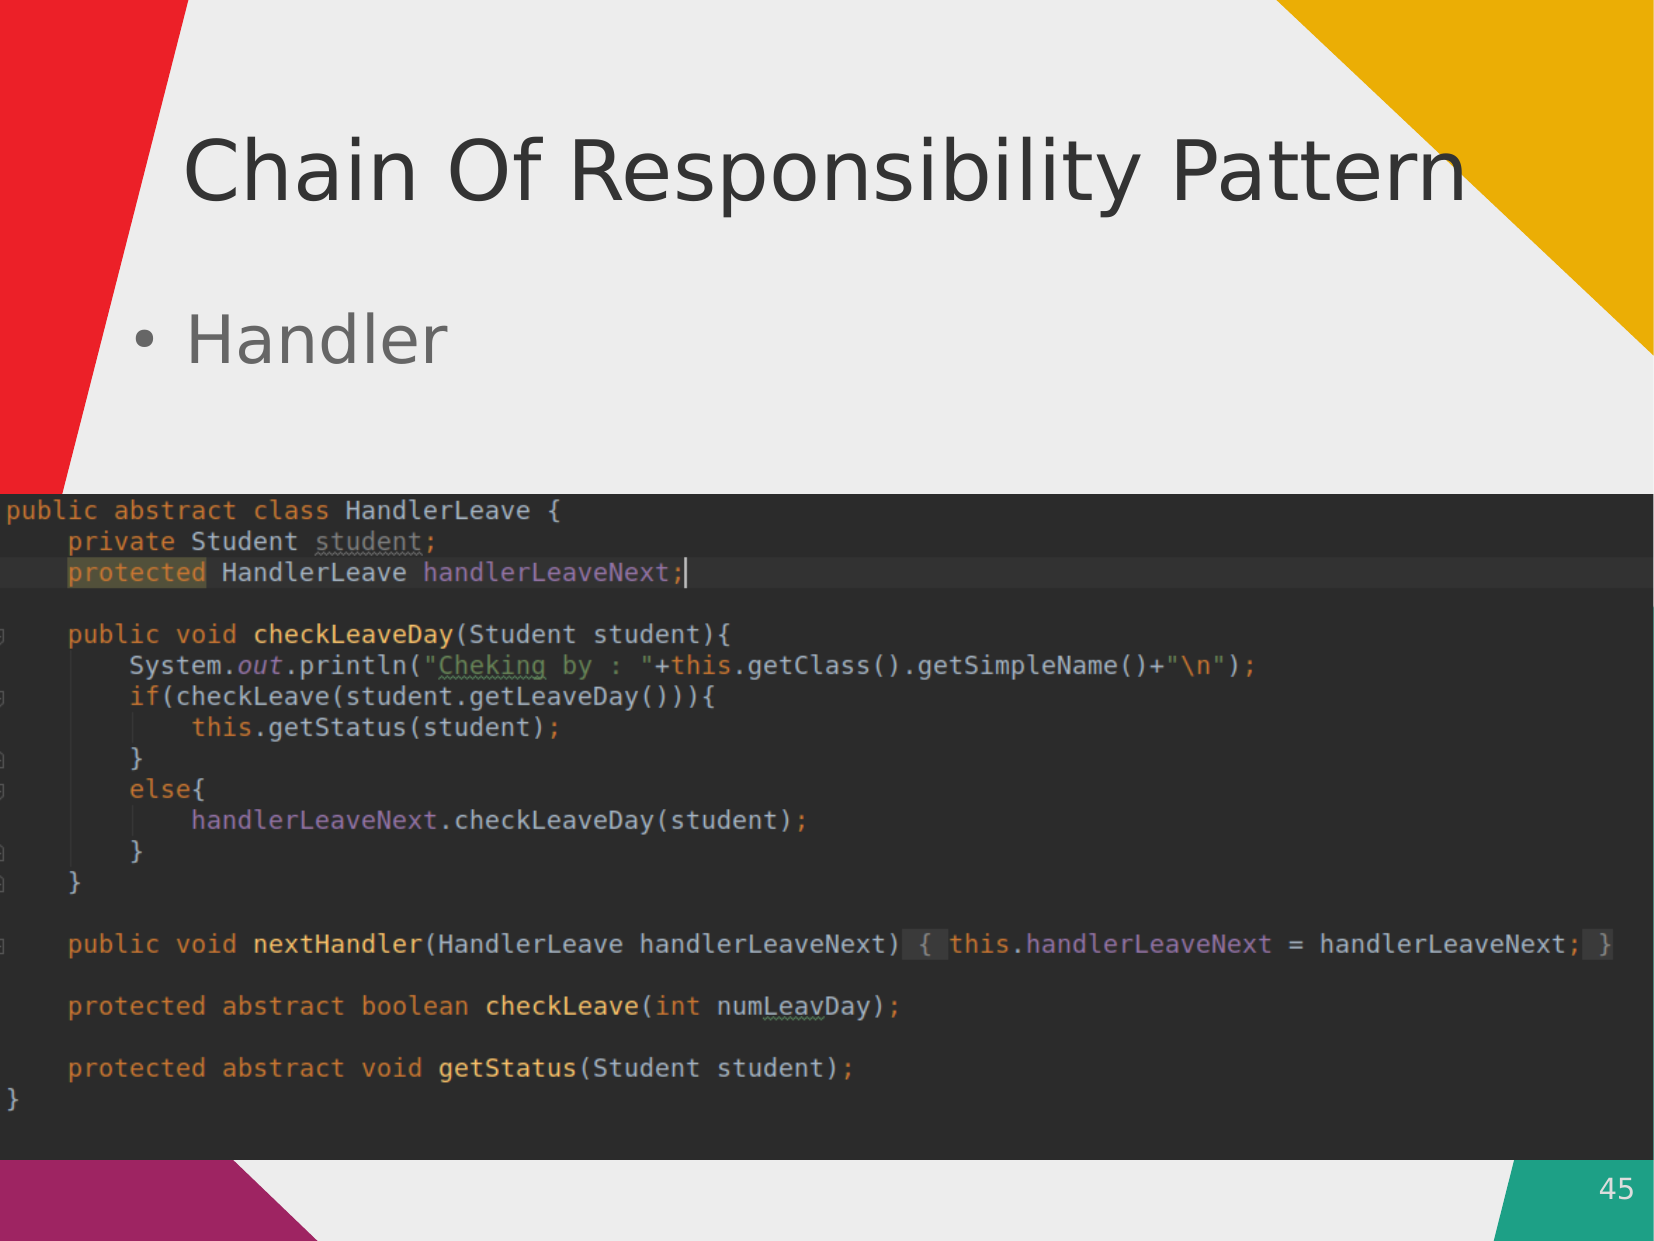

# Chain Of Responsibility Pattern
Handler
45